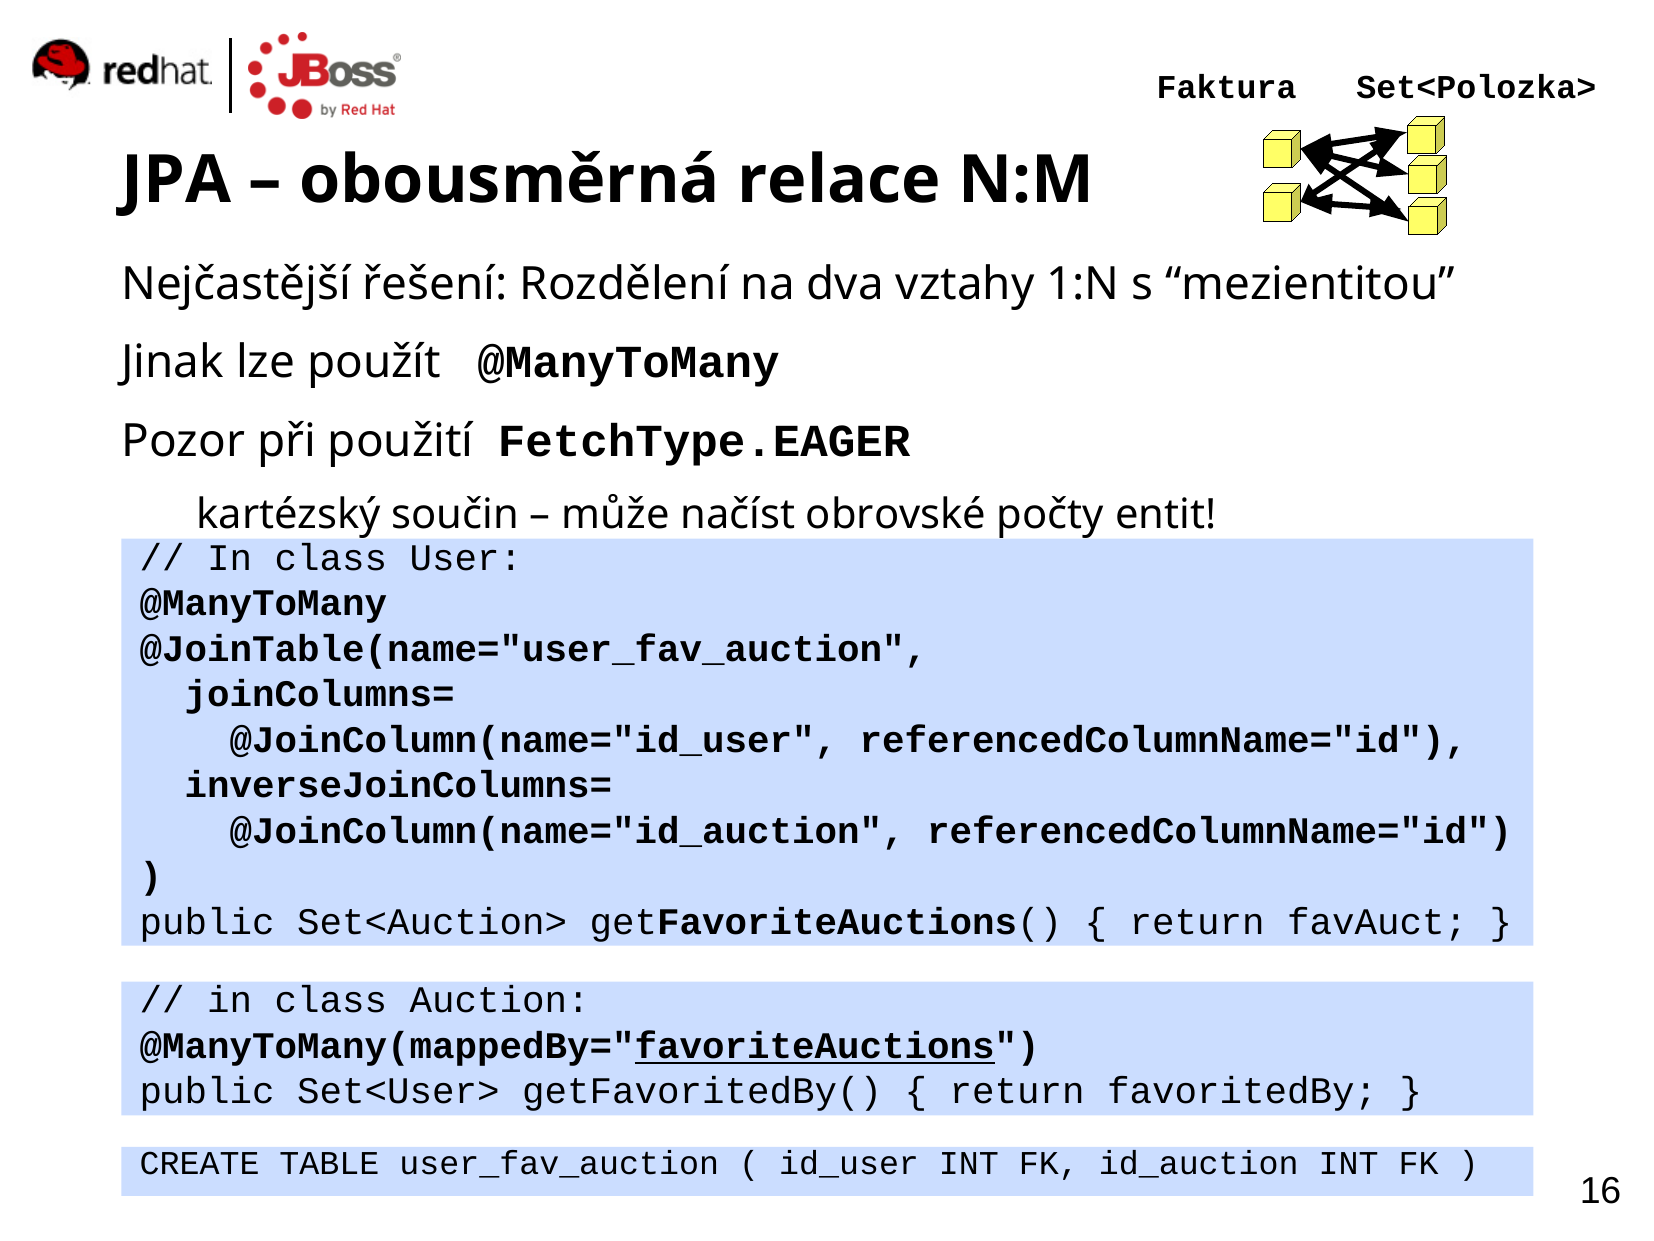

Faktura Set<Polozka>
# JPA – obousměrná relace N:M
Nejčastější řešení: Rozdělení na dva vztahy 1:N s “mezientitou”
Jinak lze použít @ManyToMany
Pozor při použití FetchType.EAGER
kartézský součin – může načíst obrovské počty entit!
// In class User:
@ManyToMany
@JoinTable(name="user_fav_auction",
 joinColumns=
 @JoinColumn(name="id_user", referencedColumnName="id"),
 inverseJoinColumns=
 @JoinColumn(name="id_auction", referencedColumnName="id")
)
public Set<Auction> getFavoriteAuctions() { return favAuct; }
// in class Auction:
@ManyToMany(mappedBy="favoriteAuctions")
public Set<User> getFavoritedBy() { return favoritedBy; }
CREATE TABLE user_fav_auction ( id_user INT FK, id_auction INT FK )